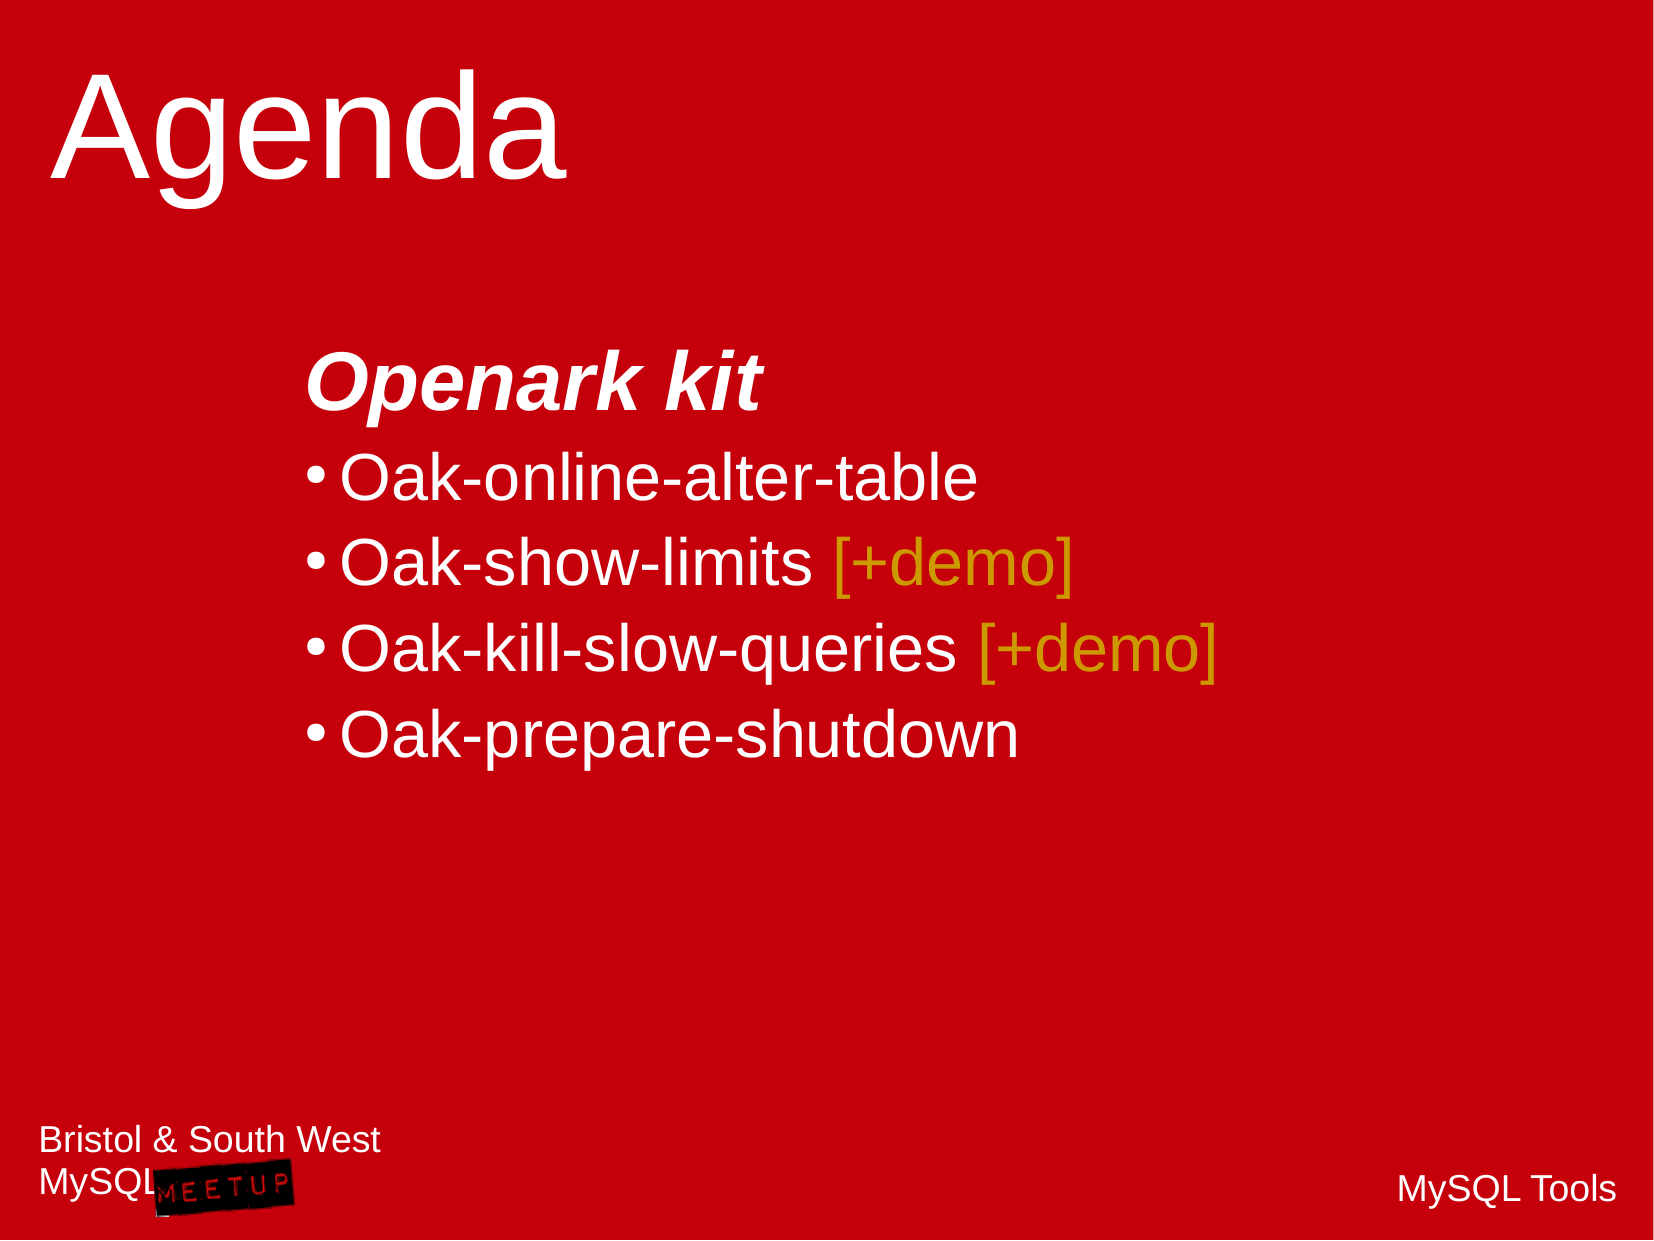

Agenda
Openark kit
Oak-online-alter-table
Oak-show-limits [+demo]
Oak-kill-slow-queries [+demo]
Oak-prepare-shutdown
Bristol & South West
MySQL
MySQL Tools